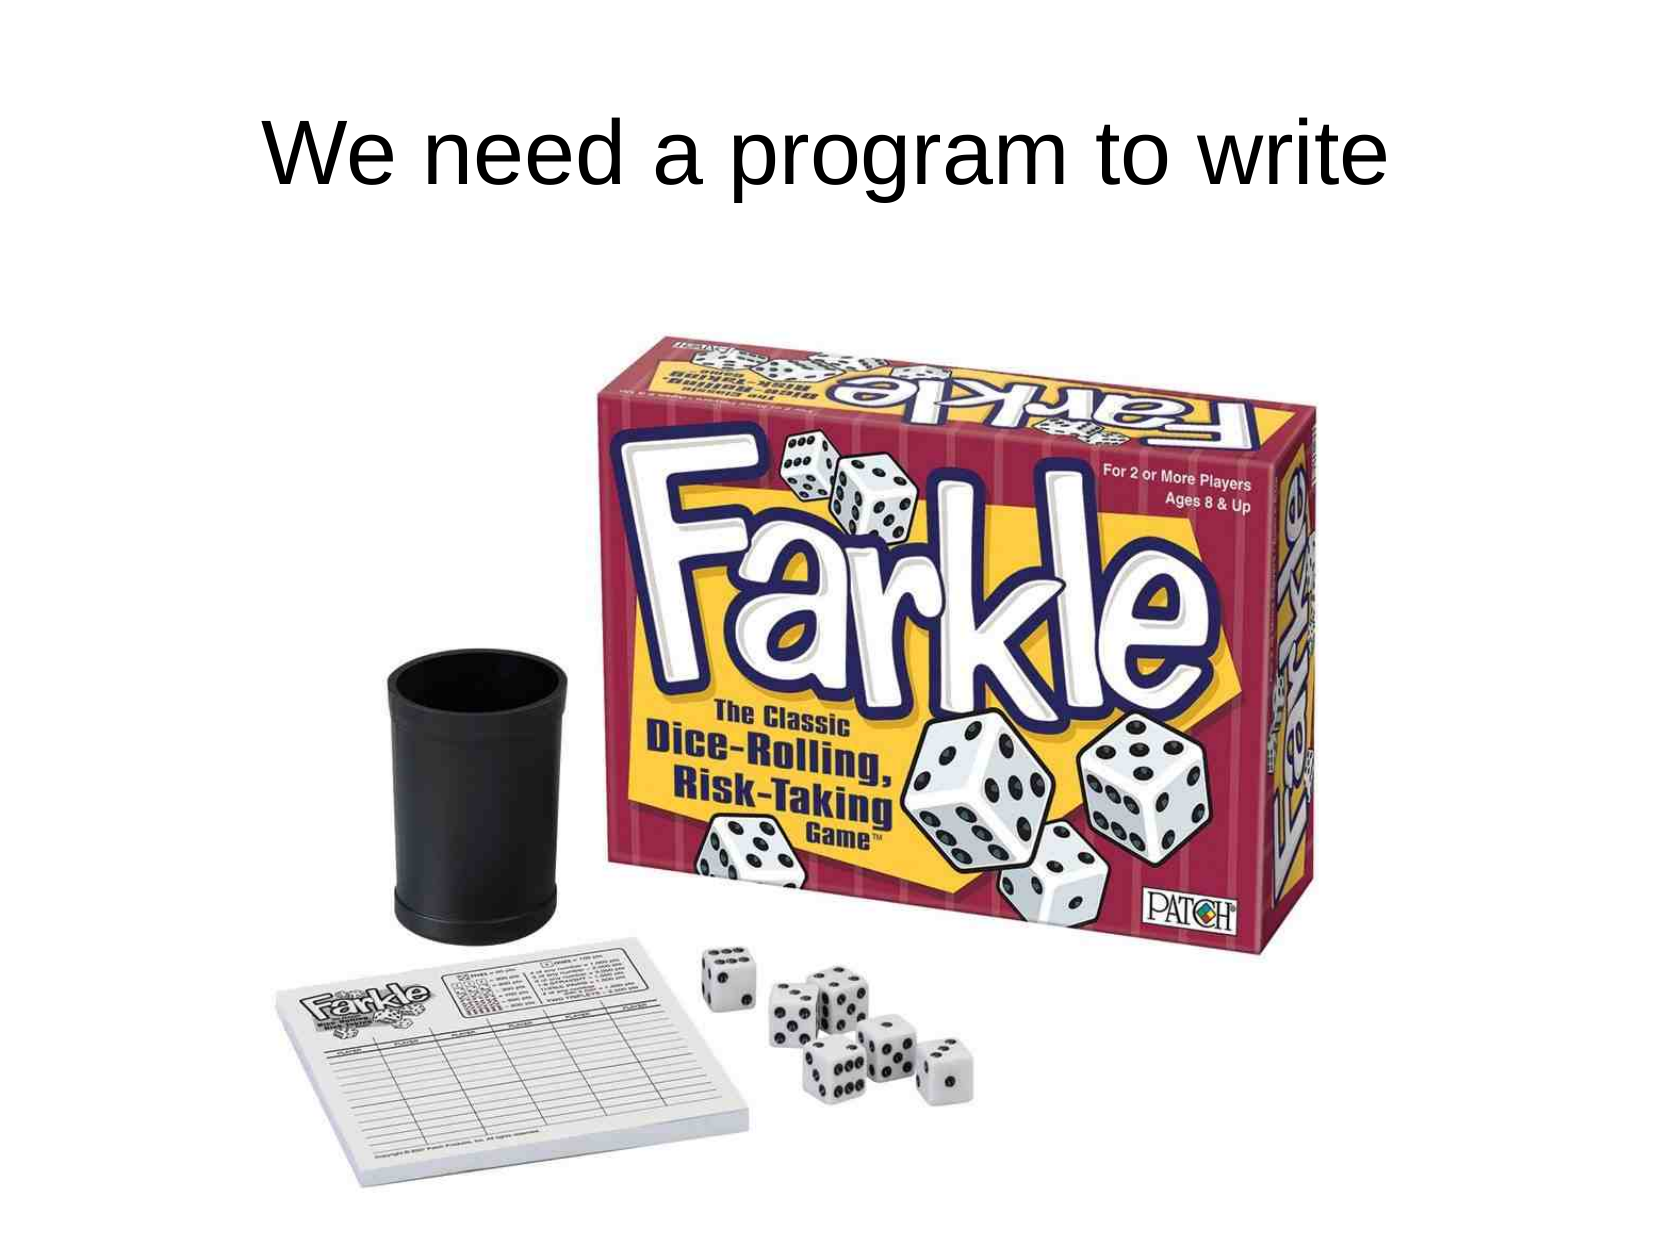

# We need a program to write